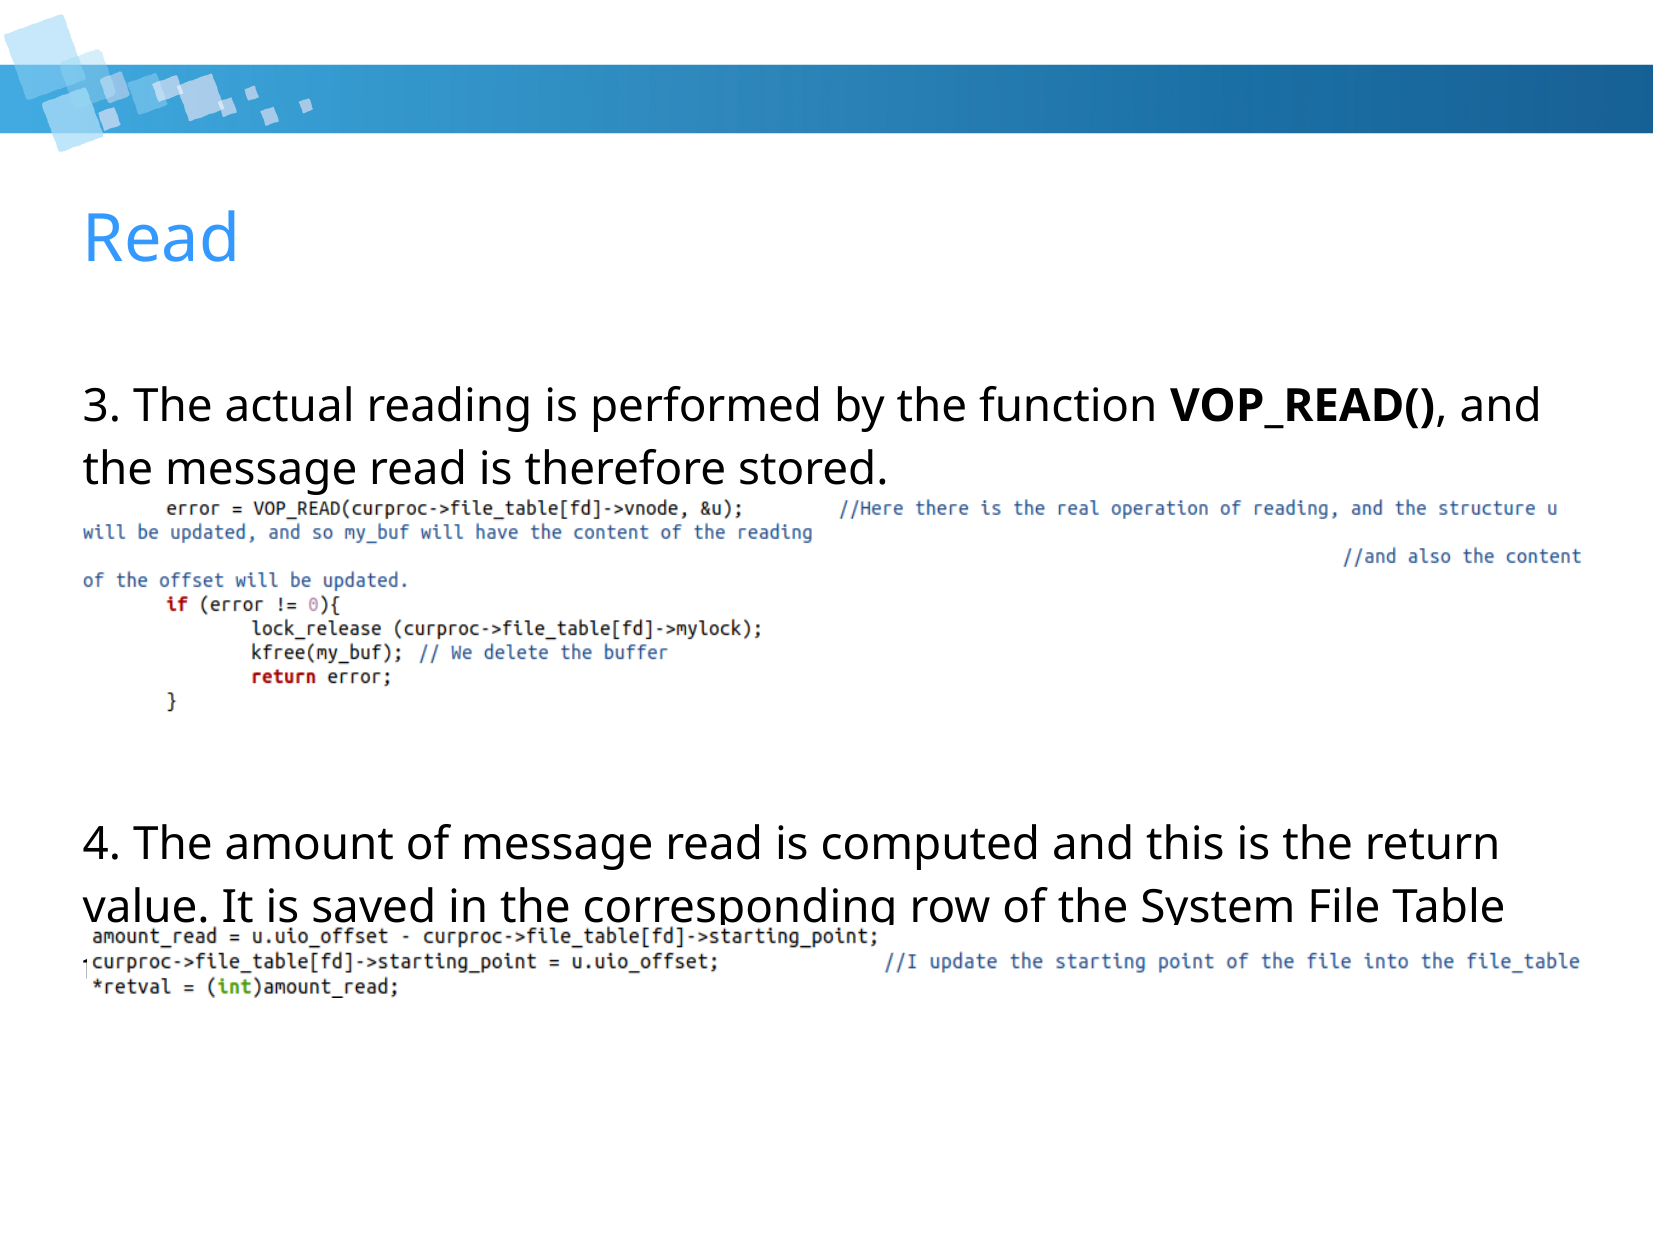

# Read
3. The actual reading is performed by the function VOP_READ(), and the message read is therefore stored.
4. The amount of message read is computed and this is the return value. It is saved in the corresponding row of the System File Table the first free space at the end of the file.